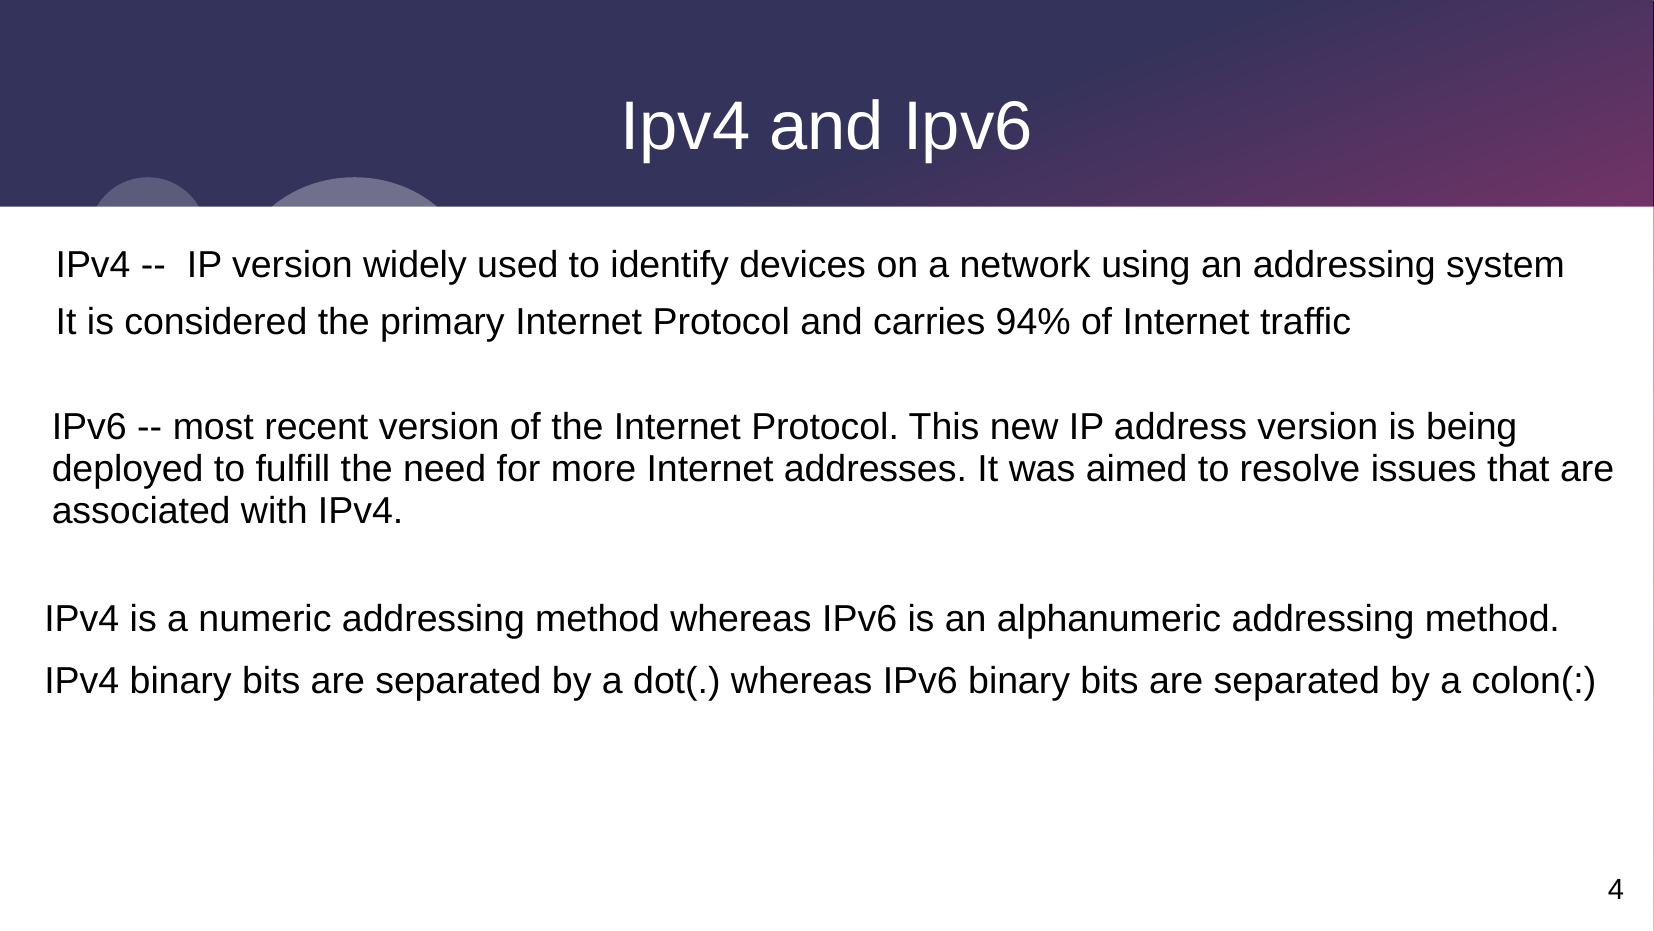

# Ipv4 and Ipv6
IPv4 -- IP version widely used to identify devices on a network using an addressing system
It is considered the primary Internet Protocol and carries 94% of Internet traffic
IPv6 -- most recent version of the Internet Protocol. This new IP address version is being deployed to fulfill the need for more Internet addresses. It was aimed to resolve issues that are associated with IPv4.
IPv4 is a numeric addressing method whereas IPv6 is an alphanumeric addressing method.
IPv4 binary bits are separated by a dot(.) whereas IPv6 binary bits are separated by a colon(:)